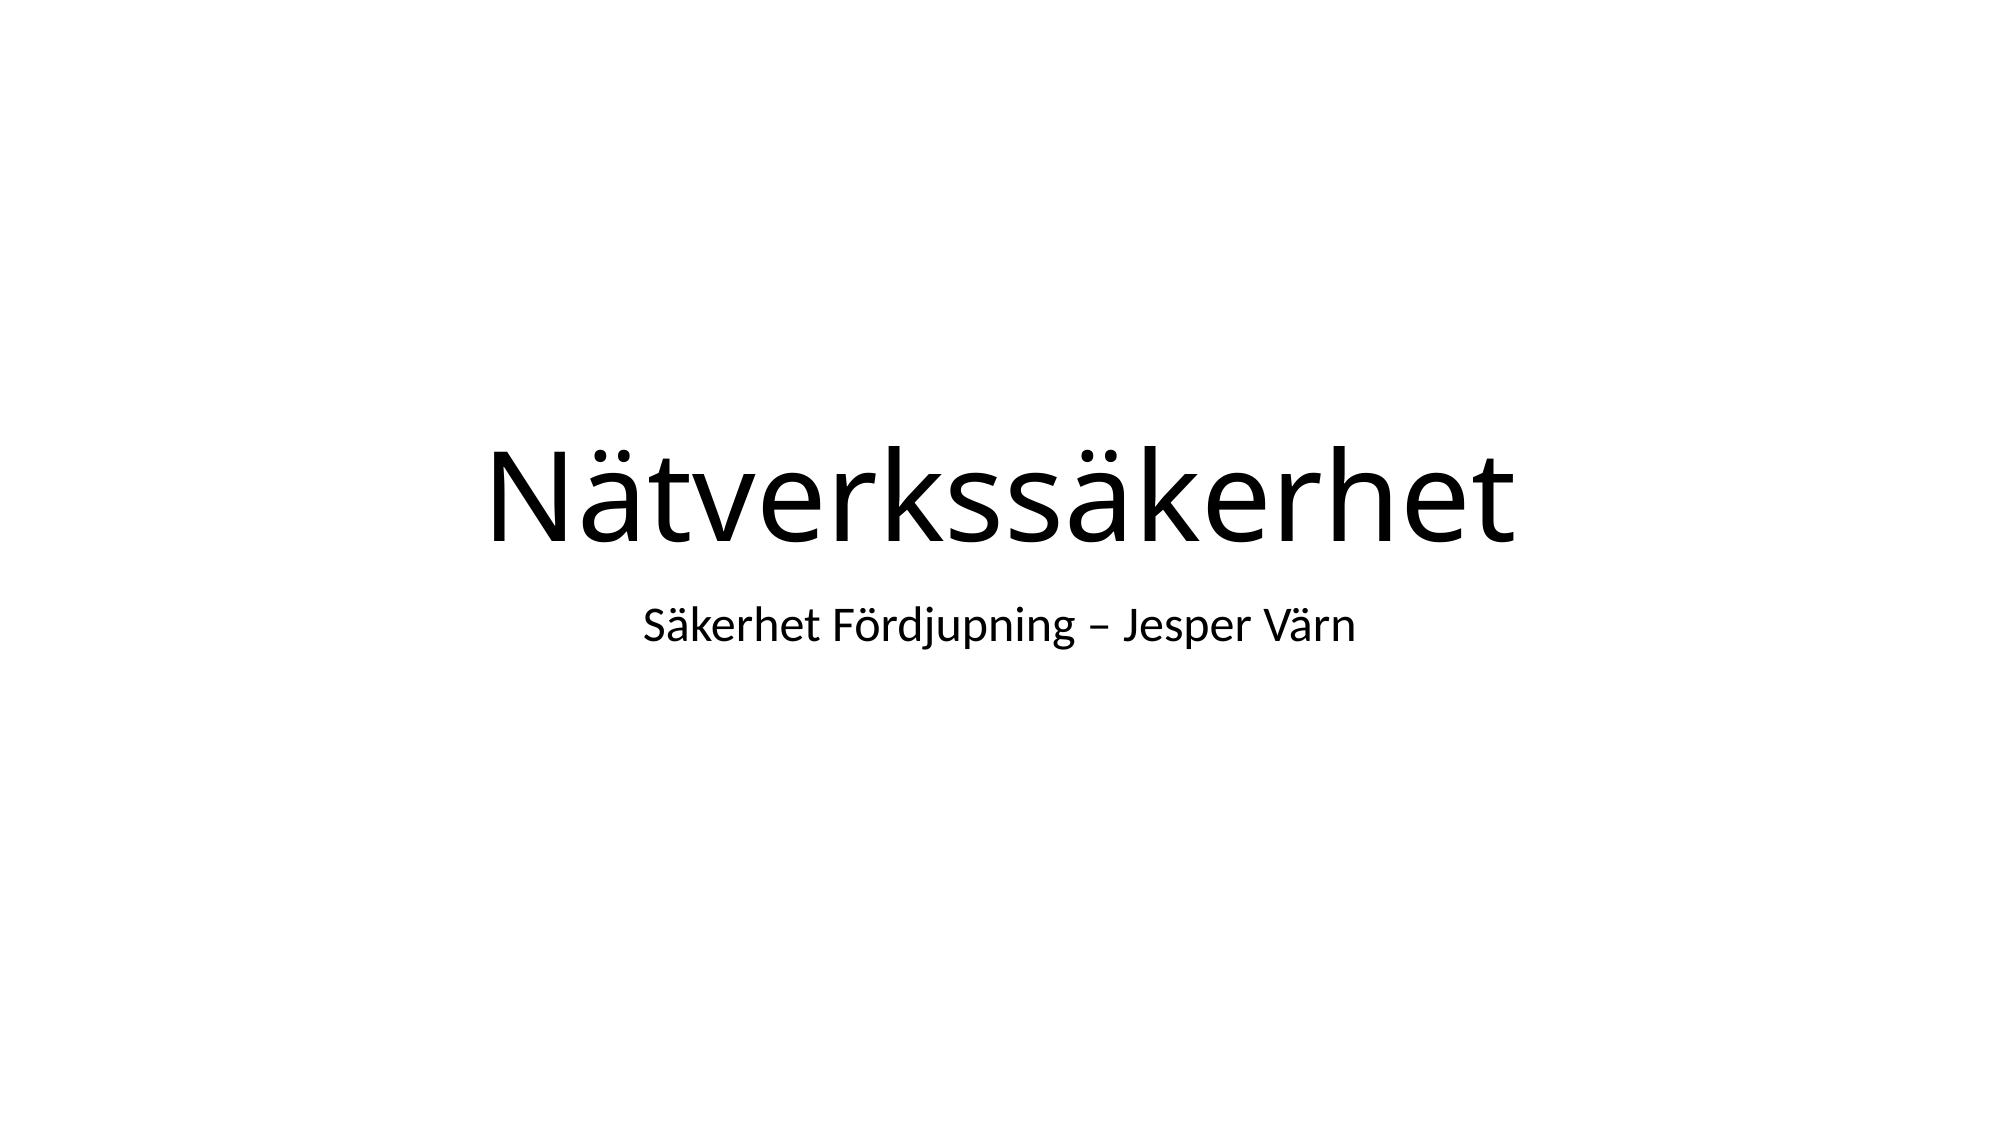

# Nätverkssäkerhet
Säkerhet Fördjupning – Jesper Värn